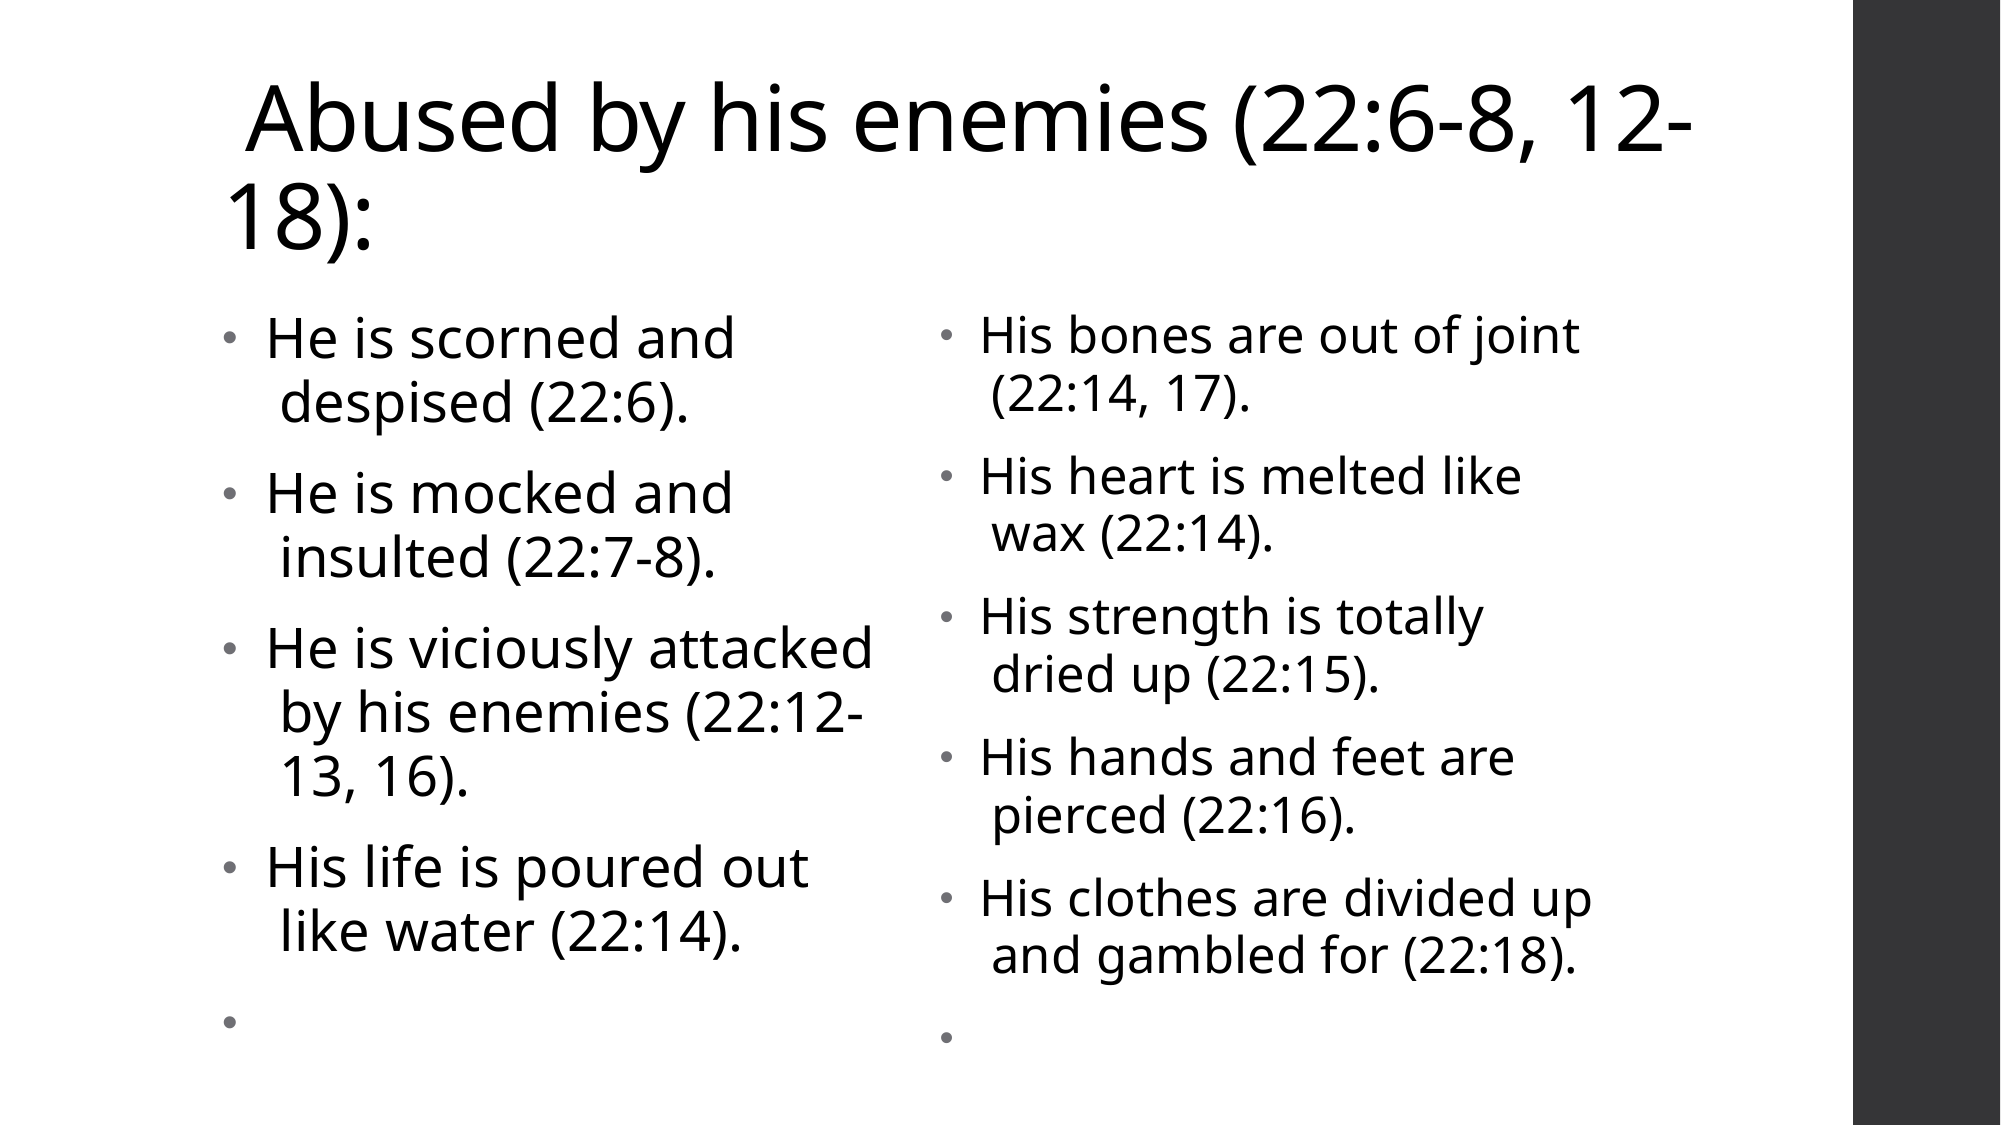

# Abused by his enemies (22:6-8, 12-18):
 He is scorned and despised (22:6).
 He is mocked and insulted (22:7-8).
 He is viciously attacked by his enemies (22:12-13, 16).
 His life is poured out like water (22:14).
 His bones are out of joint (22:14, 17).
 His heart is melted like wax (22:14).
 His strength is totally dried up (22:15).
 His hands and feet are pierced (22:16).
 His clothes are divided up and gambled for (22:18).